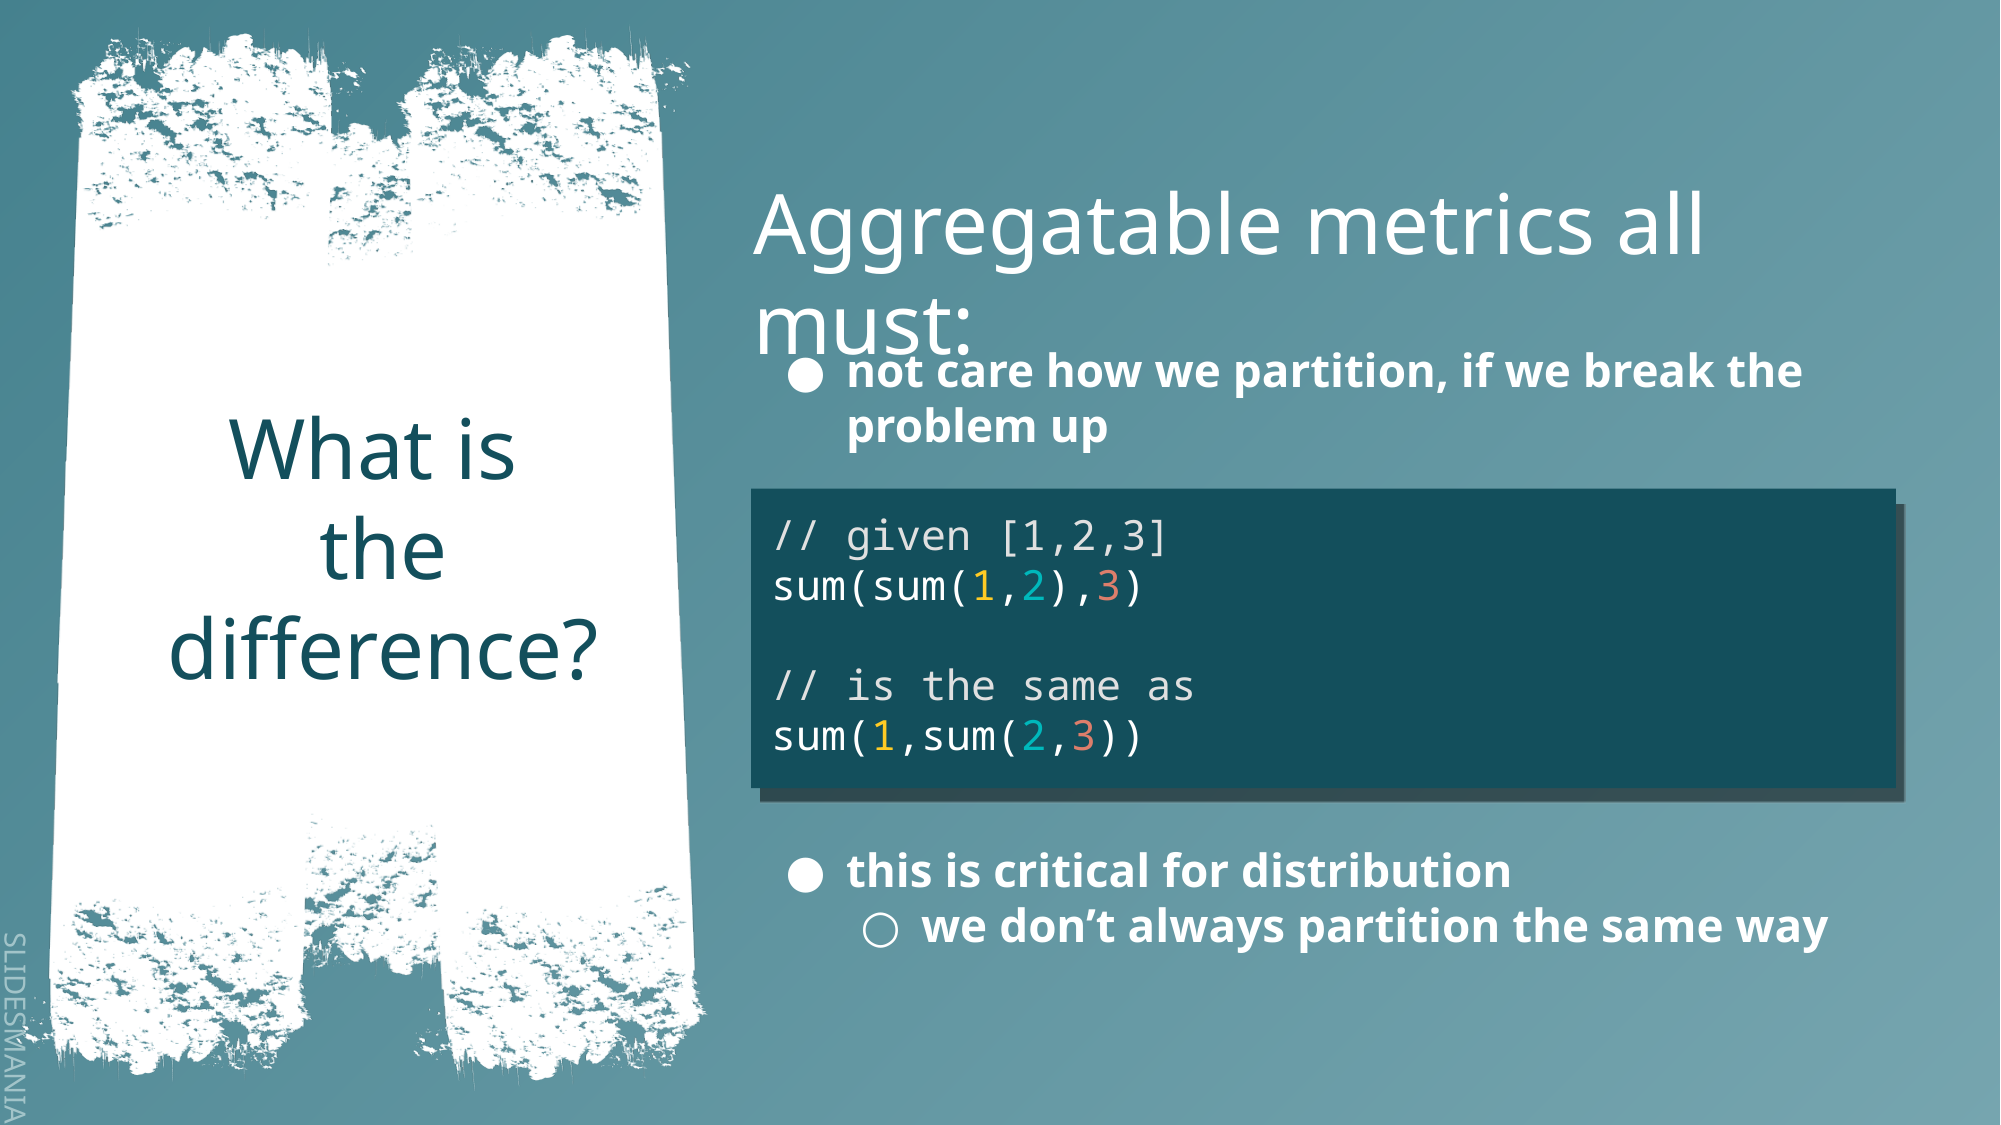

Aggregatable metrics all must:
# What is the difference?
not care how we partition, if we break the problem up
// given [1,2,3]
sum(sum(1,2),3)
// is the same as
sum(1,sum(2,3))
this is critical for distribution
we don’t always partition the same way